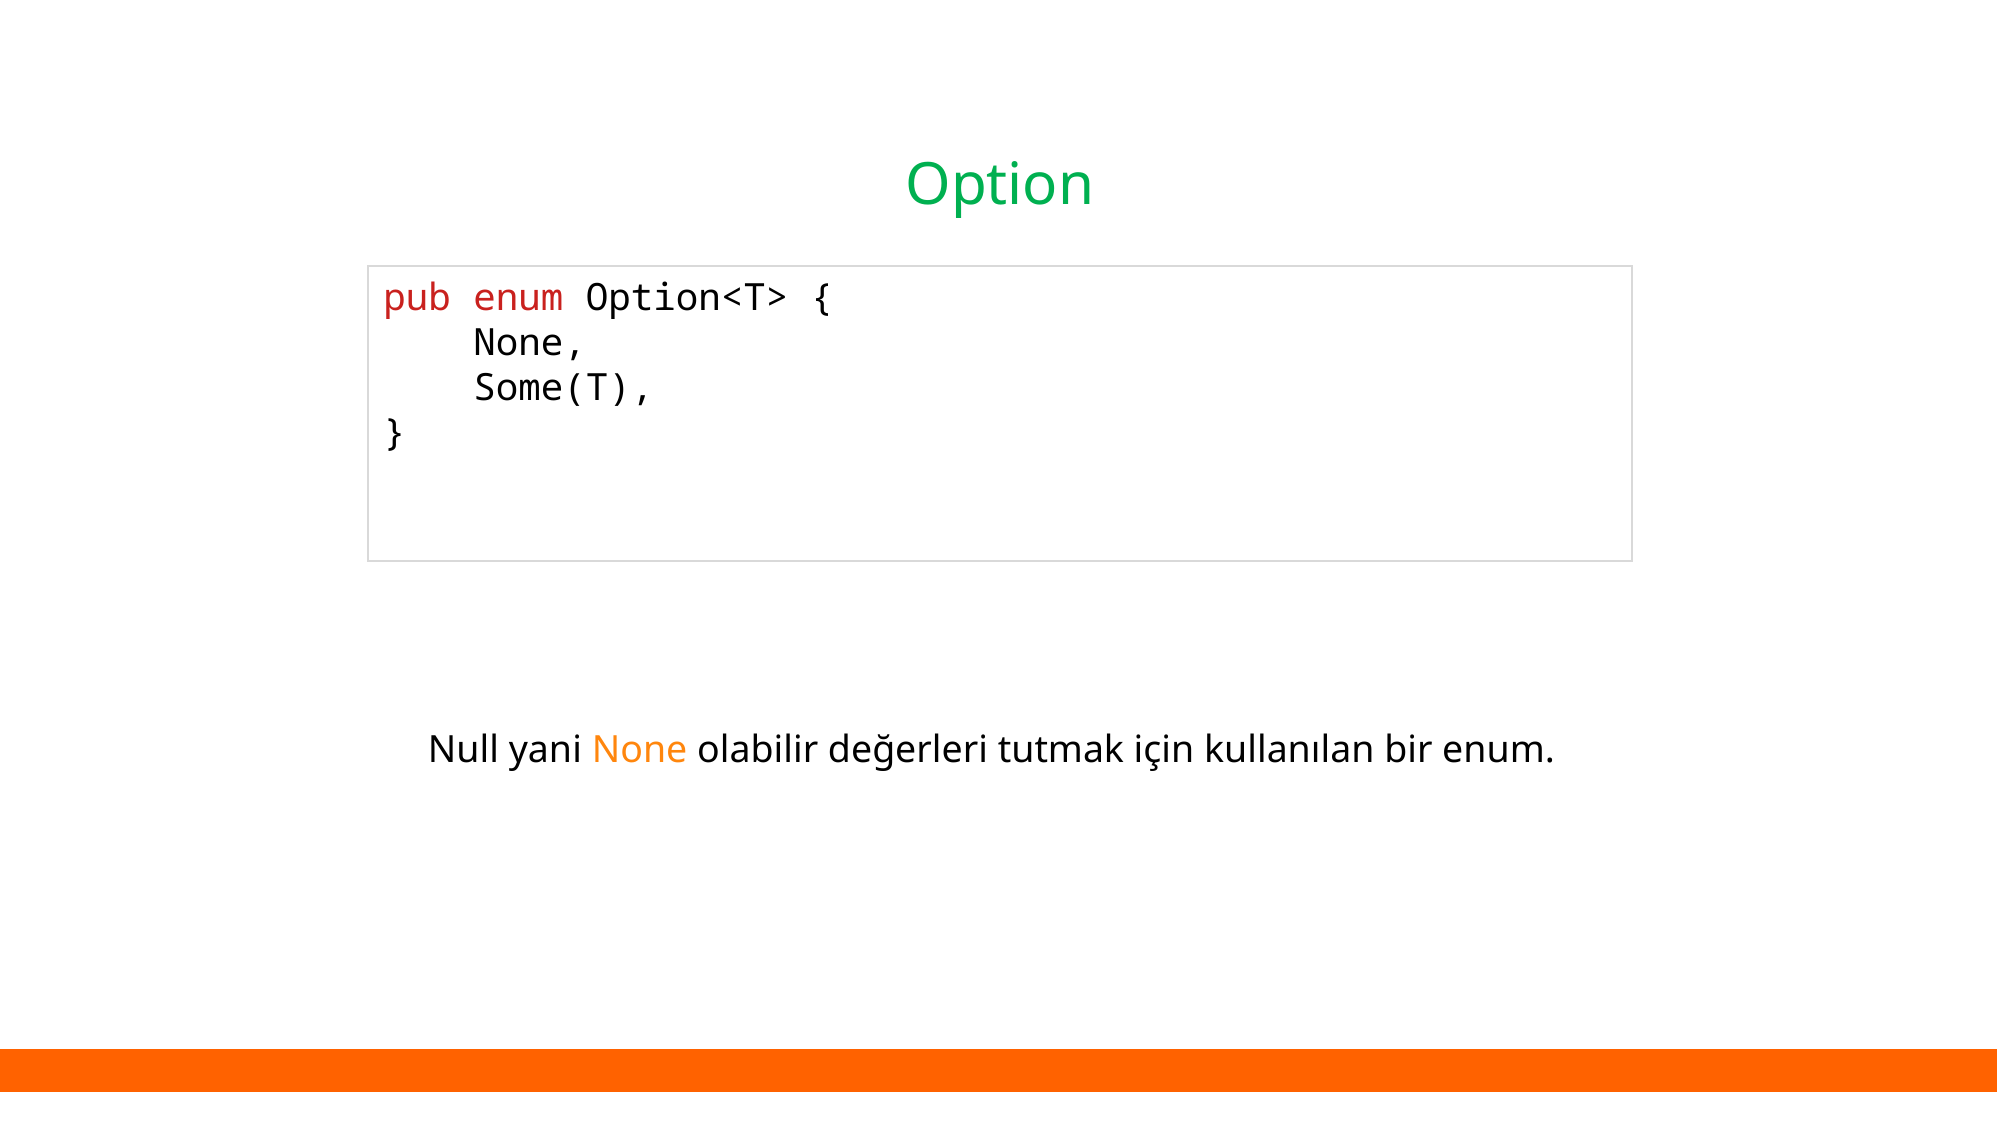

# Option
pub enum Option<T> {
 None,
 Some(T),
}
Null yani None olabilir değerleri tutmak için kullanılan bir enum.